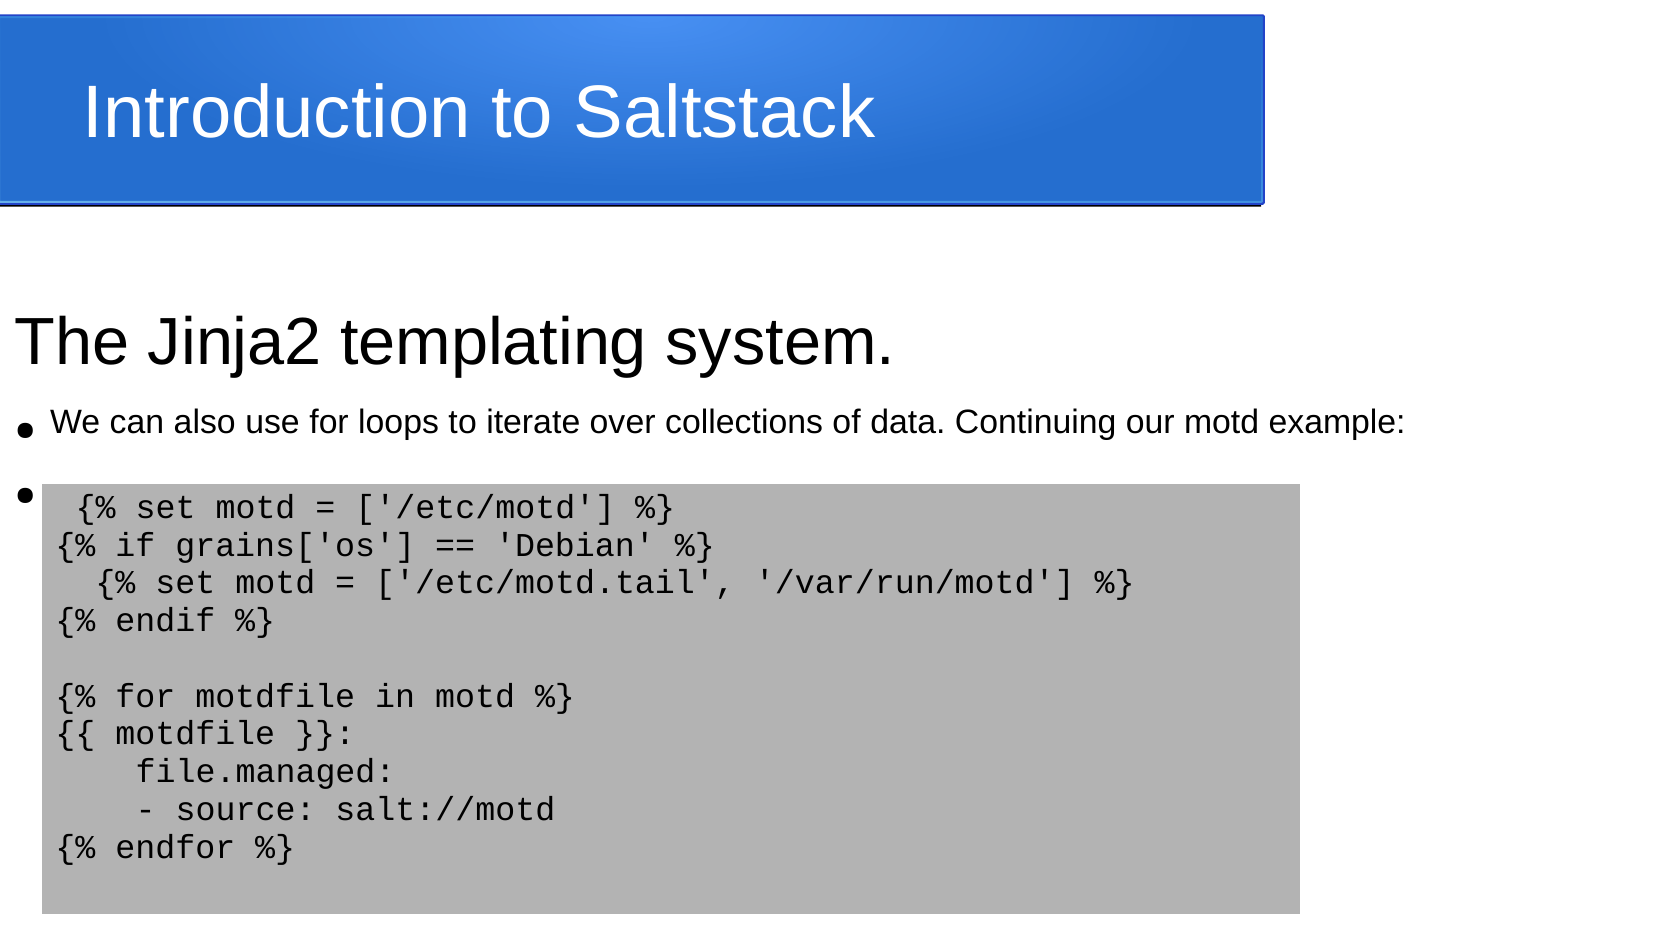

# Introduction to Saltstack
The Jinja2 templating system.
We can also use for loops to iterate over collections of data. Continuing our motd example:
| {% set motd = ['/etc/motd'] %} {% if grains['os'] == 'Debian' %} {% set motd = ['/etc/motd.tail', '/var/run/motd'] %} {% endif %} {% for motdfile in motd %} {{ motdfile }}: file.managed: - source: salt://motd {% endfor %} |
| --- |